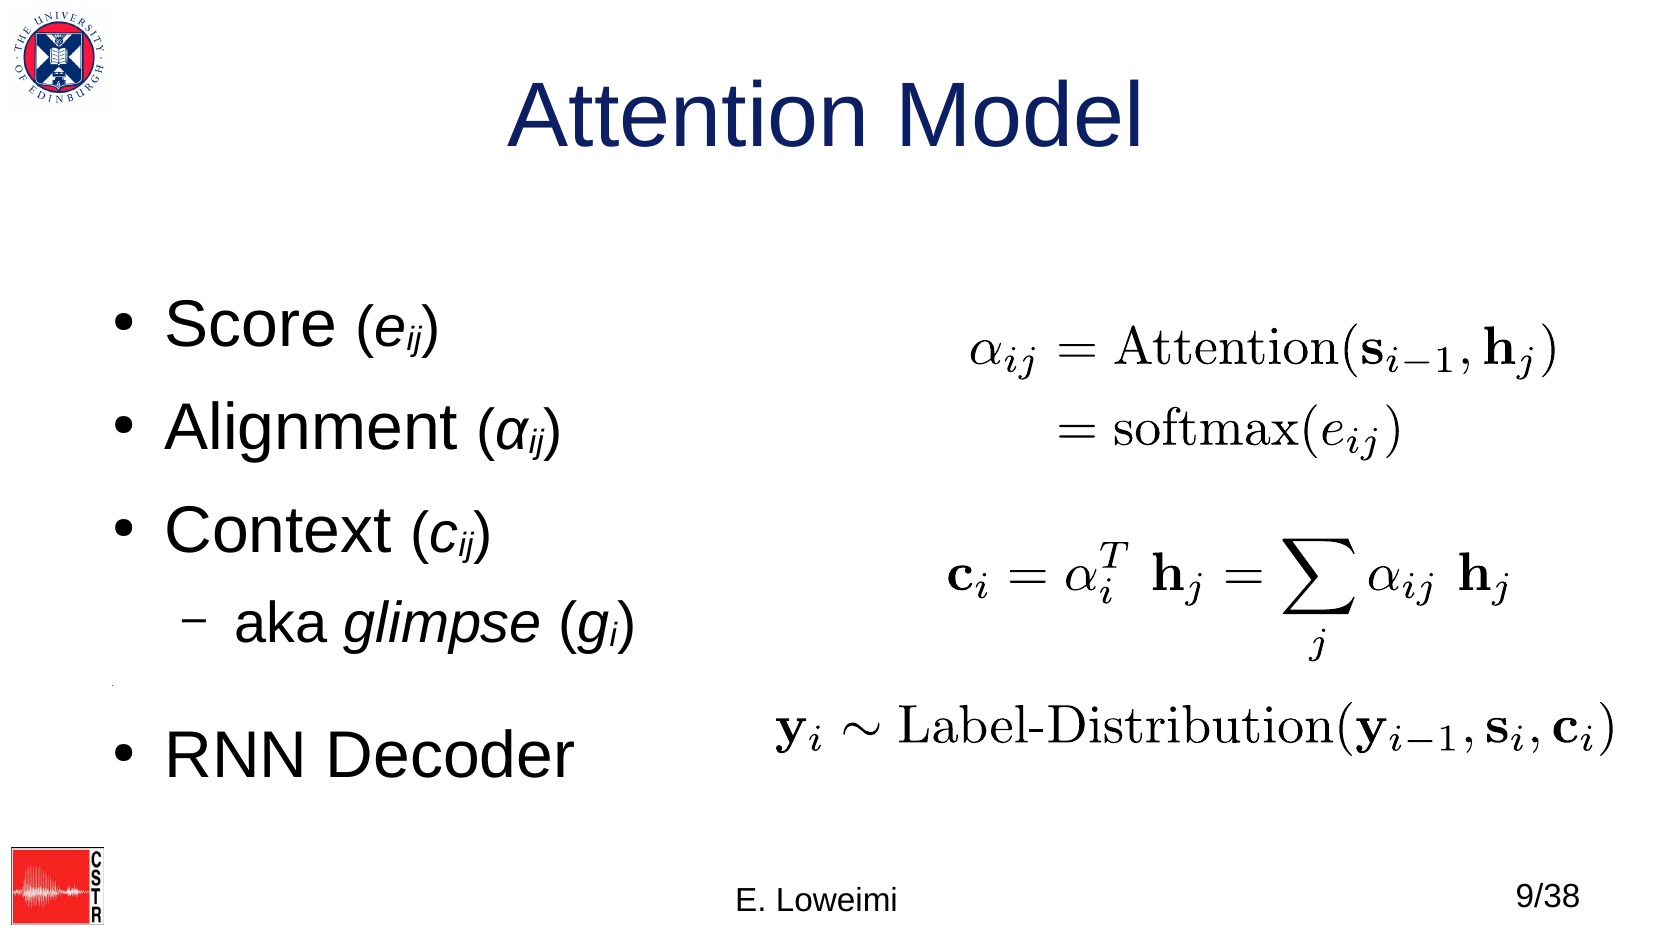

# Attention Model
Score (eij)
Alignment (αij)
Context (cij)
aka glimpse (gi)
RNN Decoder
 9/38
E. Loweimi